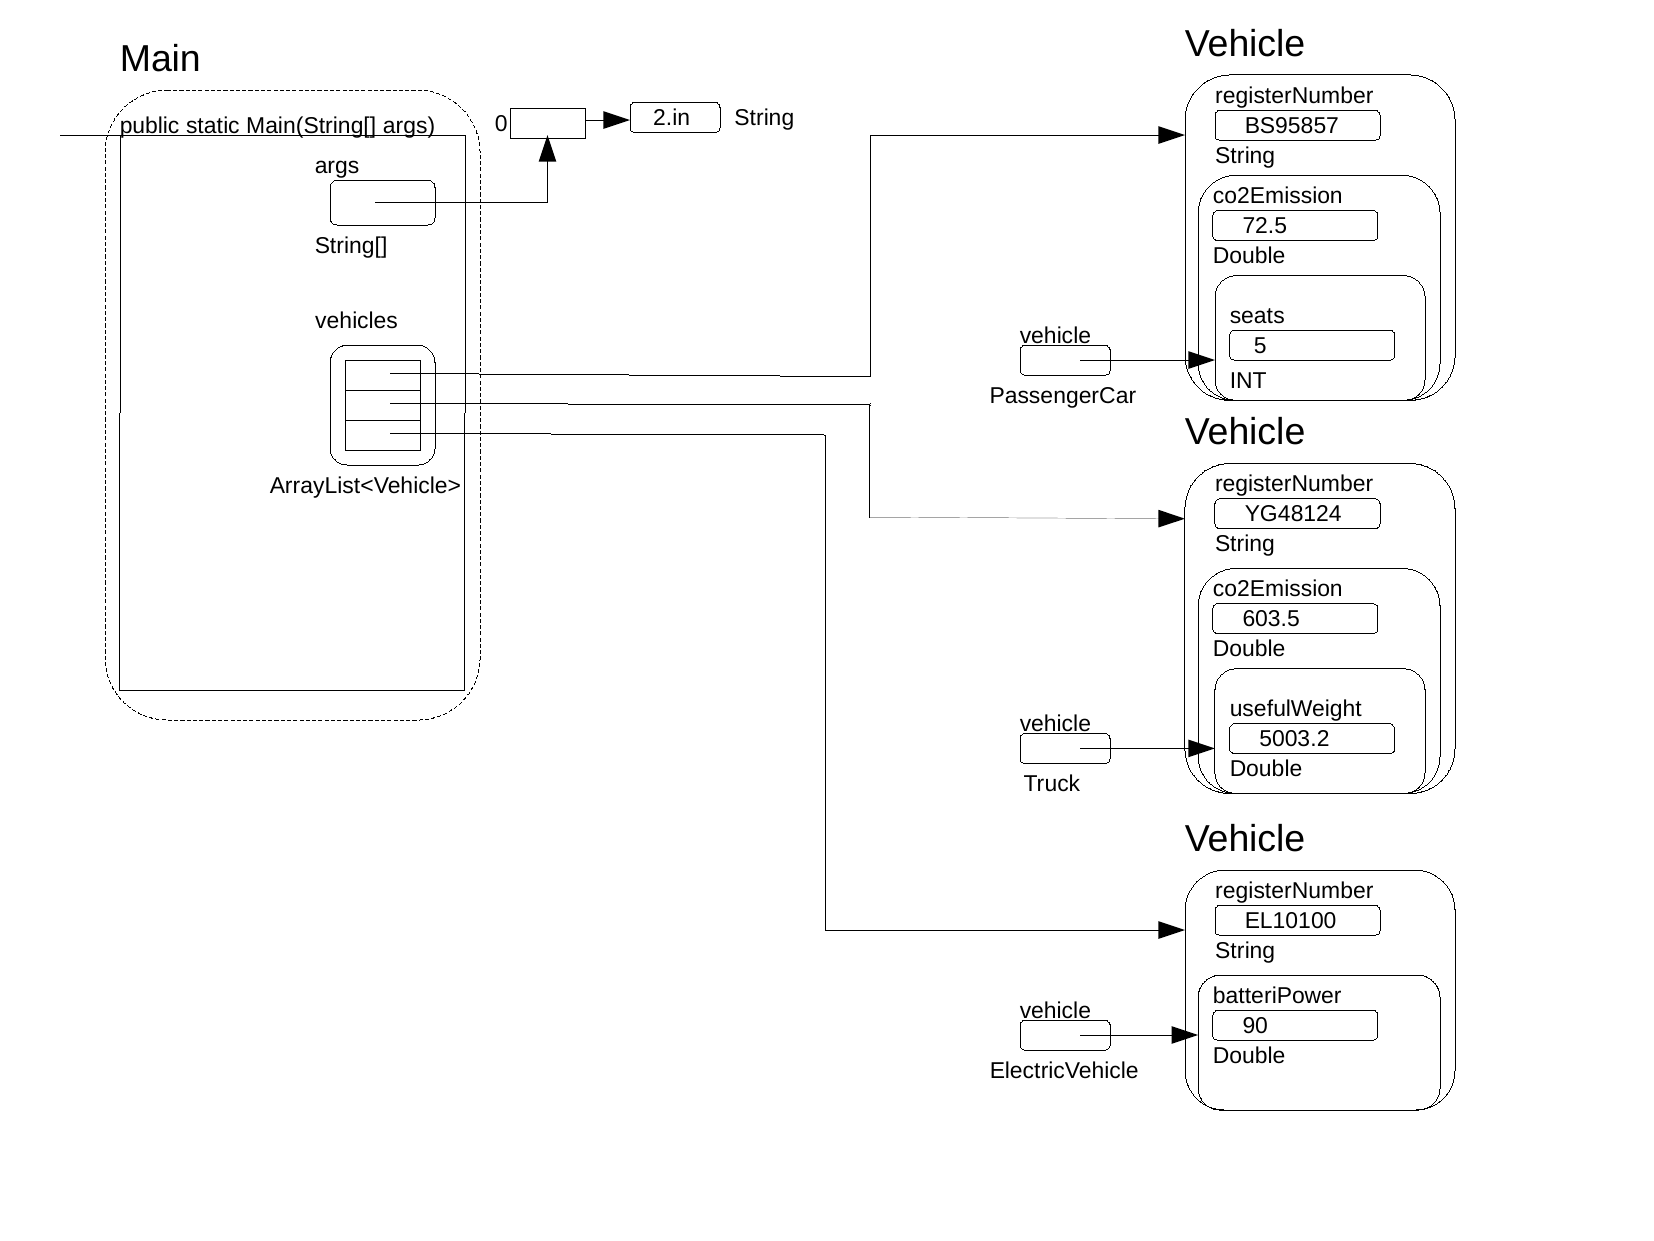

Vehicle
Main
registerNumber
2.in
String
0
public static Main(String[] args)
BS95857
String
args
co2Emission
72.5
String[]
Double
seats
vehicles
vehicle
5
INT
PassengerCar
Vehicle
registerNumber
ArrayList<Vehicle>
YG48124
String
co2Emission
603.5
Double
usefulWeight
vehicle
5003.2
Double
Truck
Vehicle
registerNumber
EL10100
String
batteriPower
vehicle
90
Double
ElectricVehicle